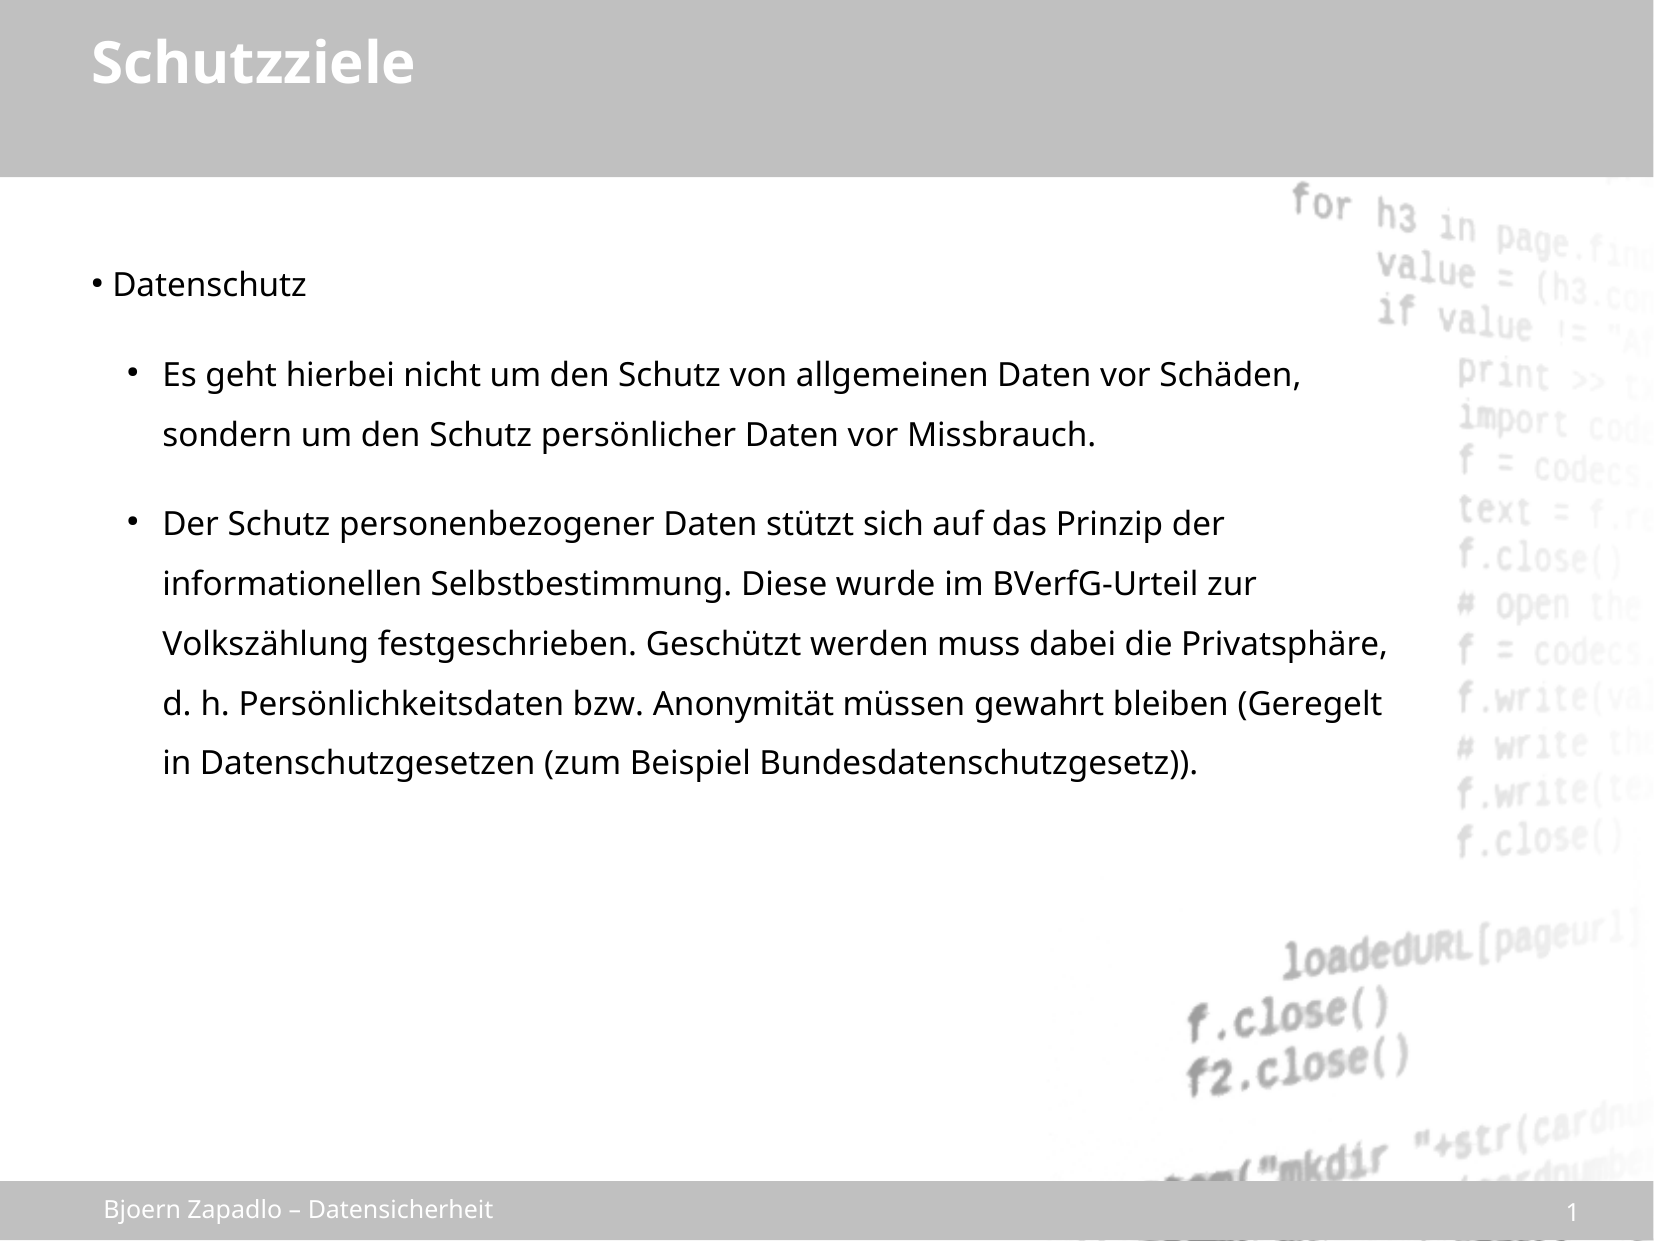

Schutzziele
 Datenschutz
Es geht hierbei nicht um den Schutz von allgemeinen Daten vor Schäden, sondern um den Schutz persönlicher Daten vor Missbrauch.
Der Schutz personenbezogener Daten stützt sich auf das Prinzip der informationellen Selbstbestimmung. Diese wurde im BVerfG-Urteil zur Volkszählung festgeschrieben. Geschützt werden muss dabei die Privatsphäre, d. h. Persönlichkeitsdaten bzw. Anonymität müssen gewahrt bleiben (Geregelt in Datenschutzgesetzen (zum Beispiel Bundesdatenschutzgesetz)).